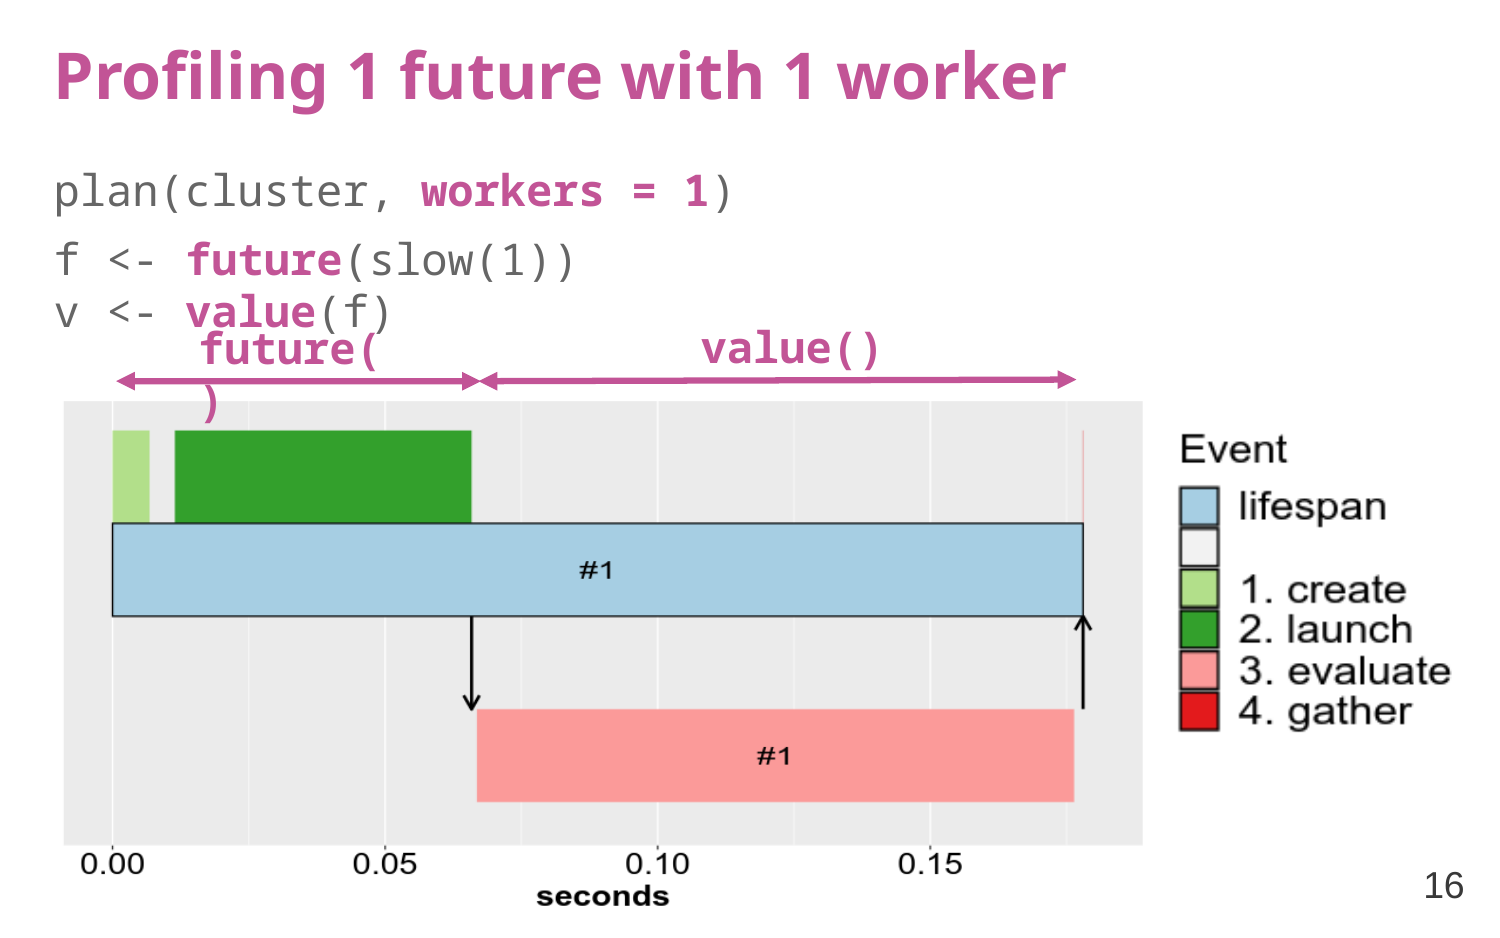

# Profiling 1 future with 1 worker
plan(cluster, workers = 1)
f <- future(slow(1))
v <- value(f)
value()
future()